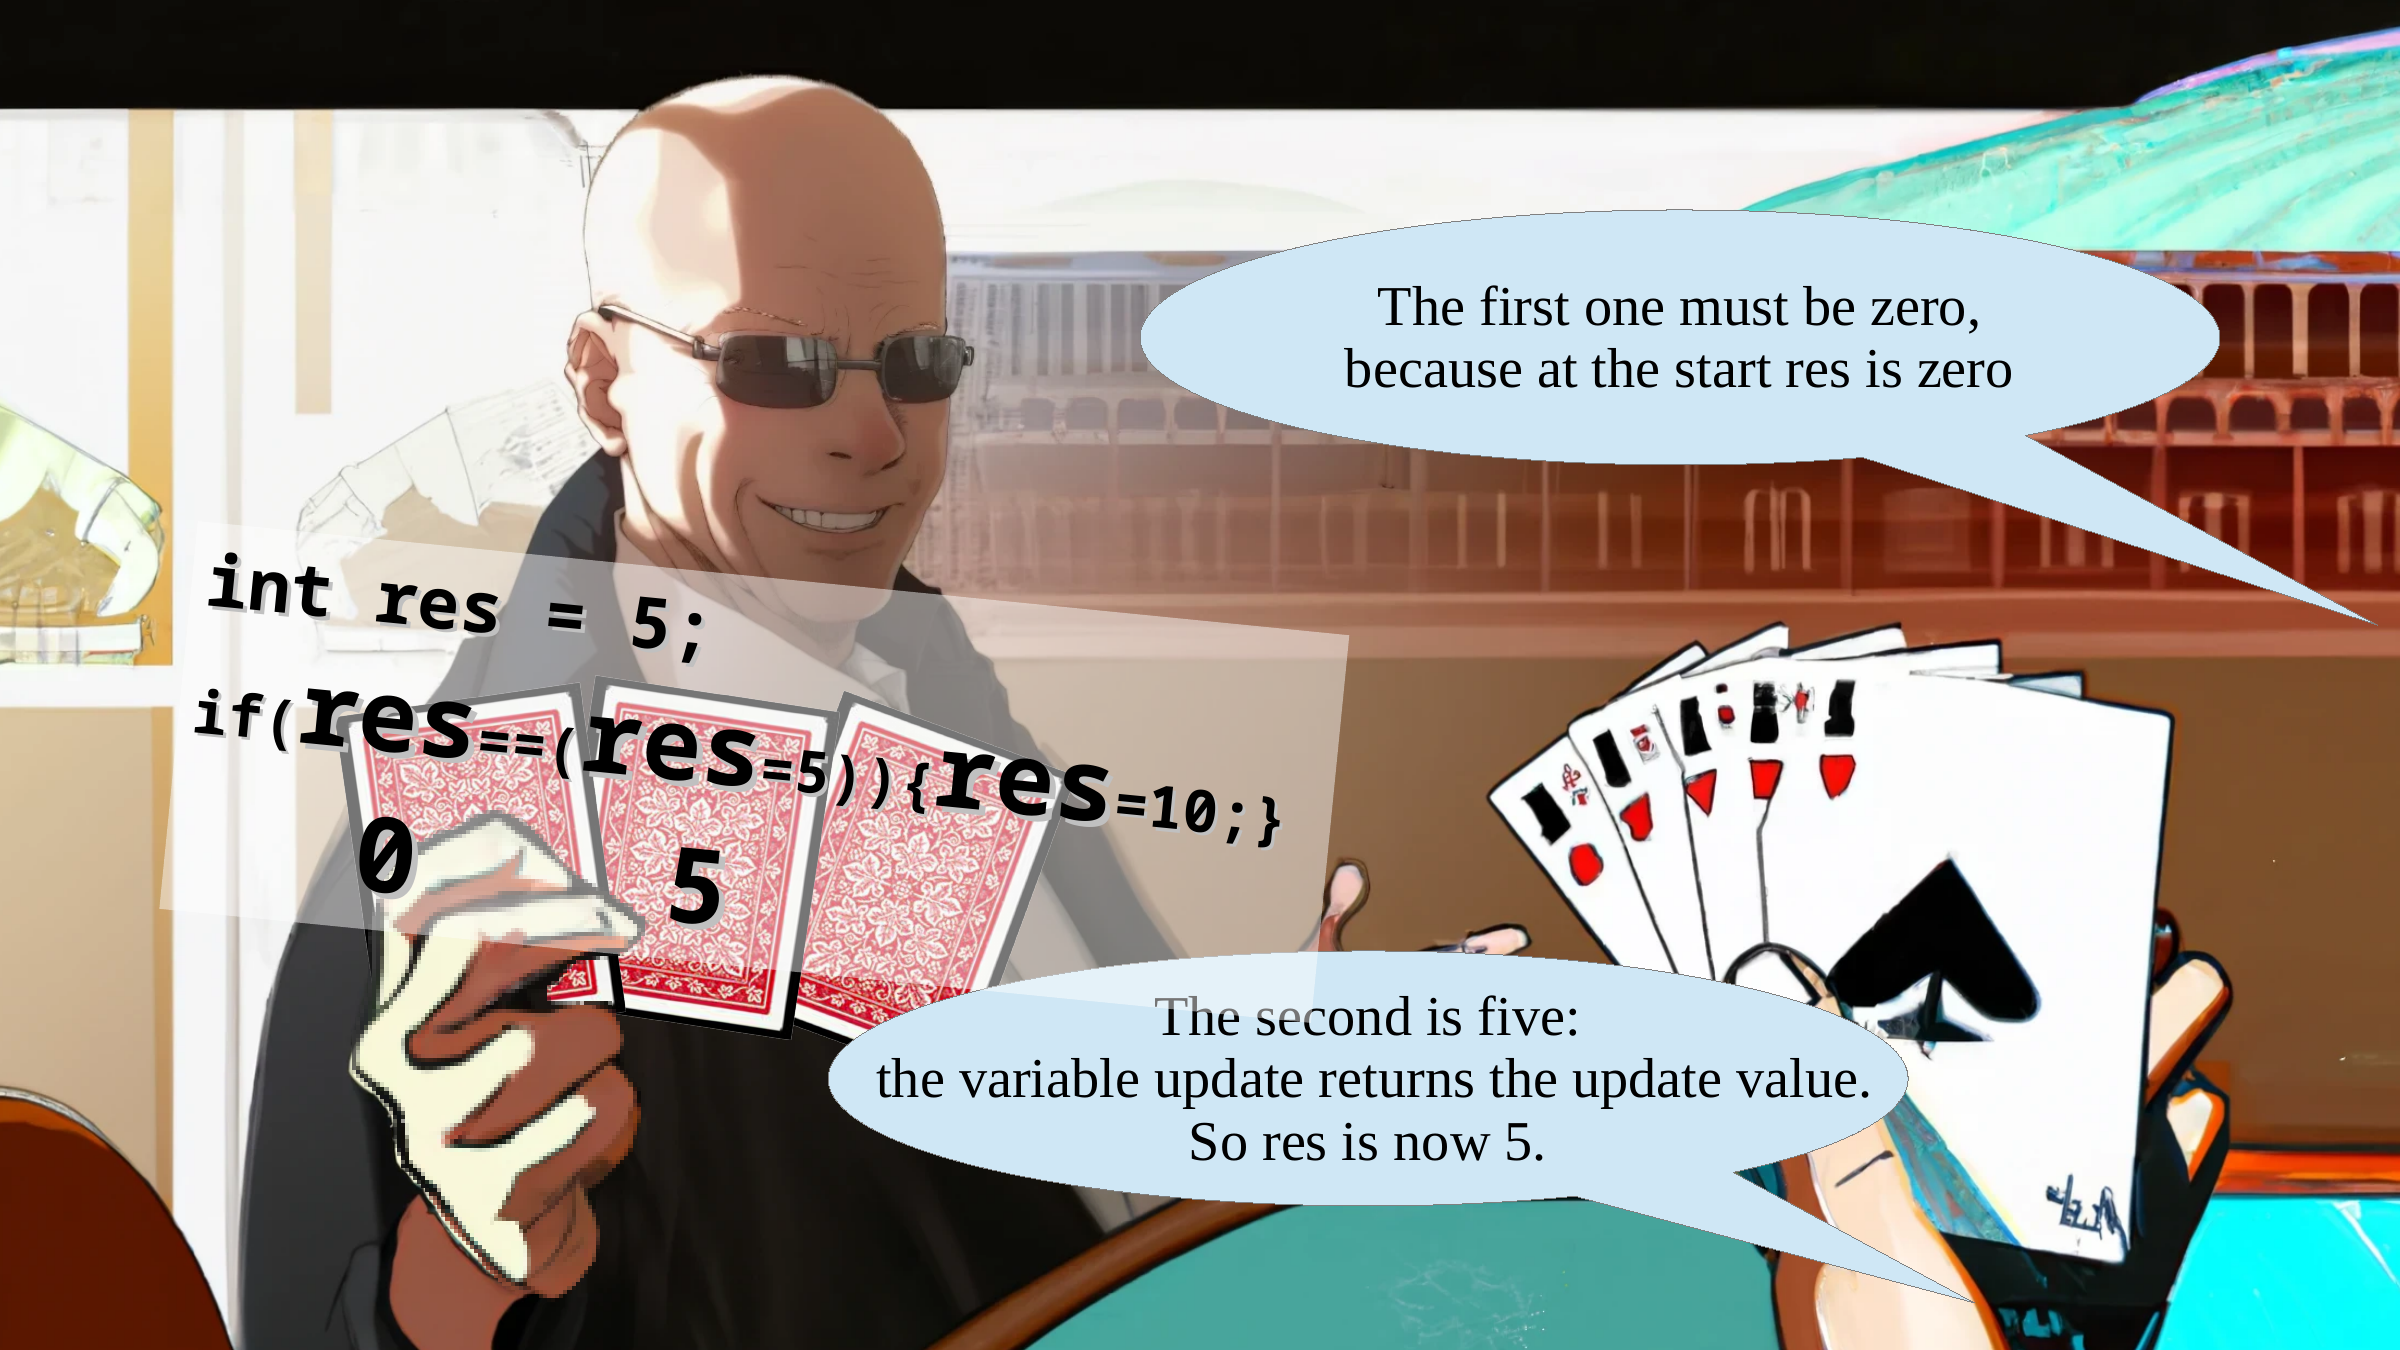

The first one must be zero,
because at the start res is zero
int res = 5;
if(res==(res=5)){res=10;}
 0 5
The second is five:
 the variable update returns the update value.
So res is now 5.